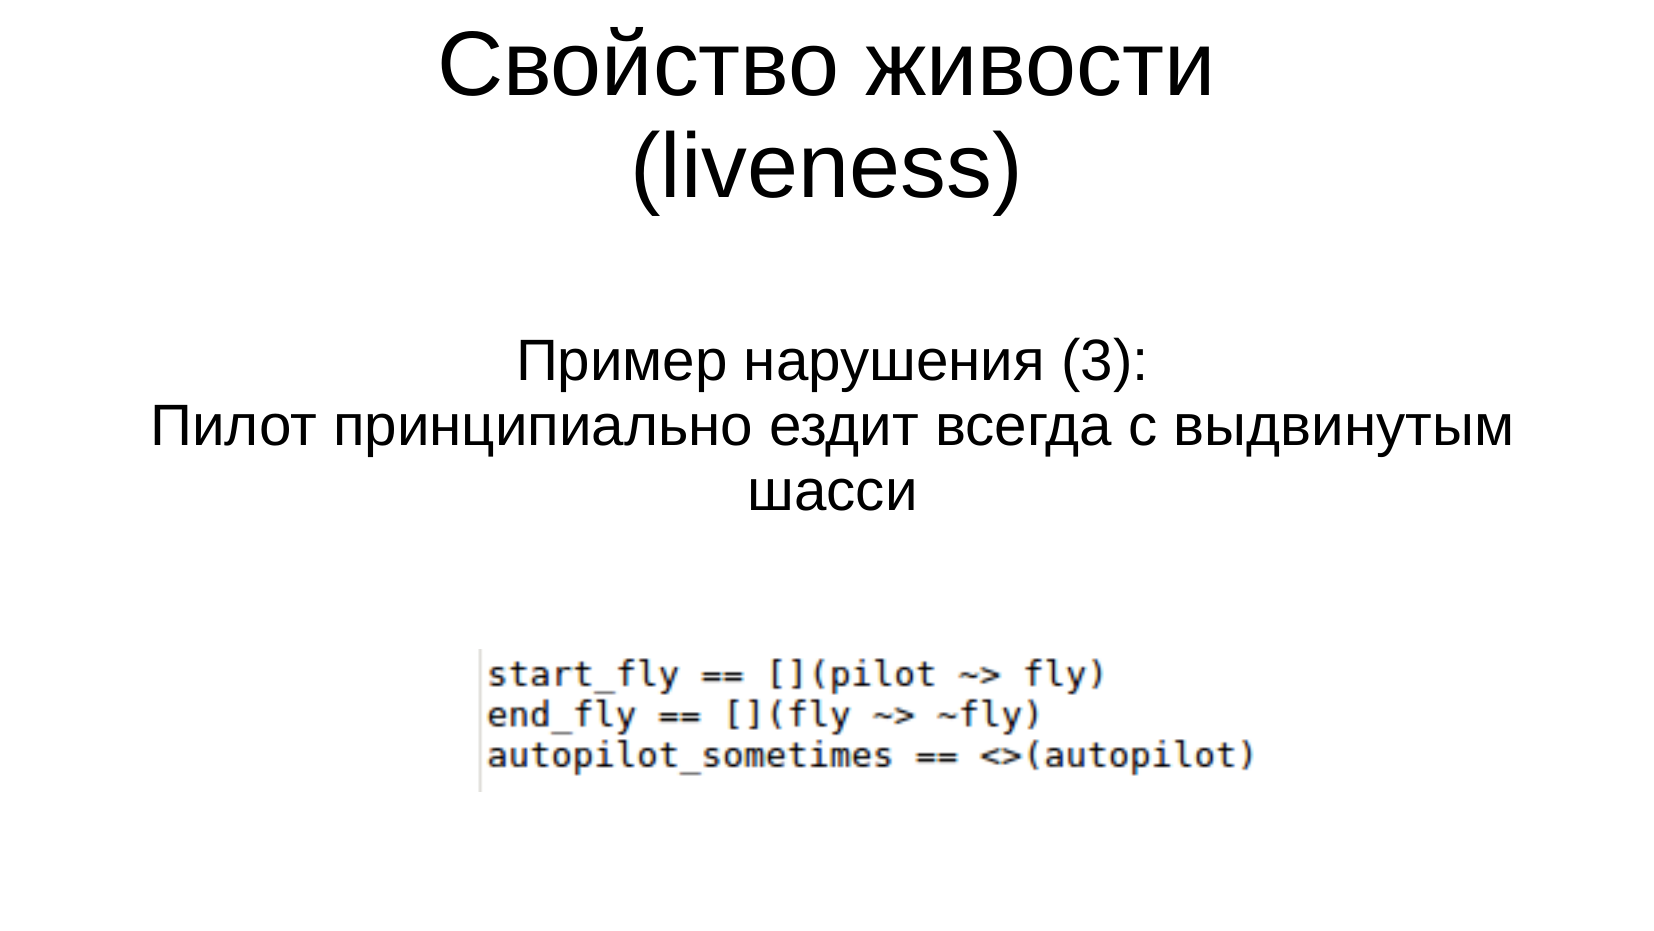

# Свойство живости (liveness)
Пример нарушения (3):
Пилот принципиально ездит всегда с выдвинутым шасси